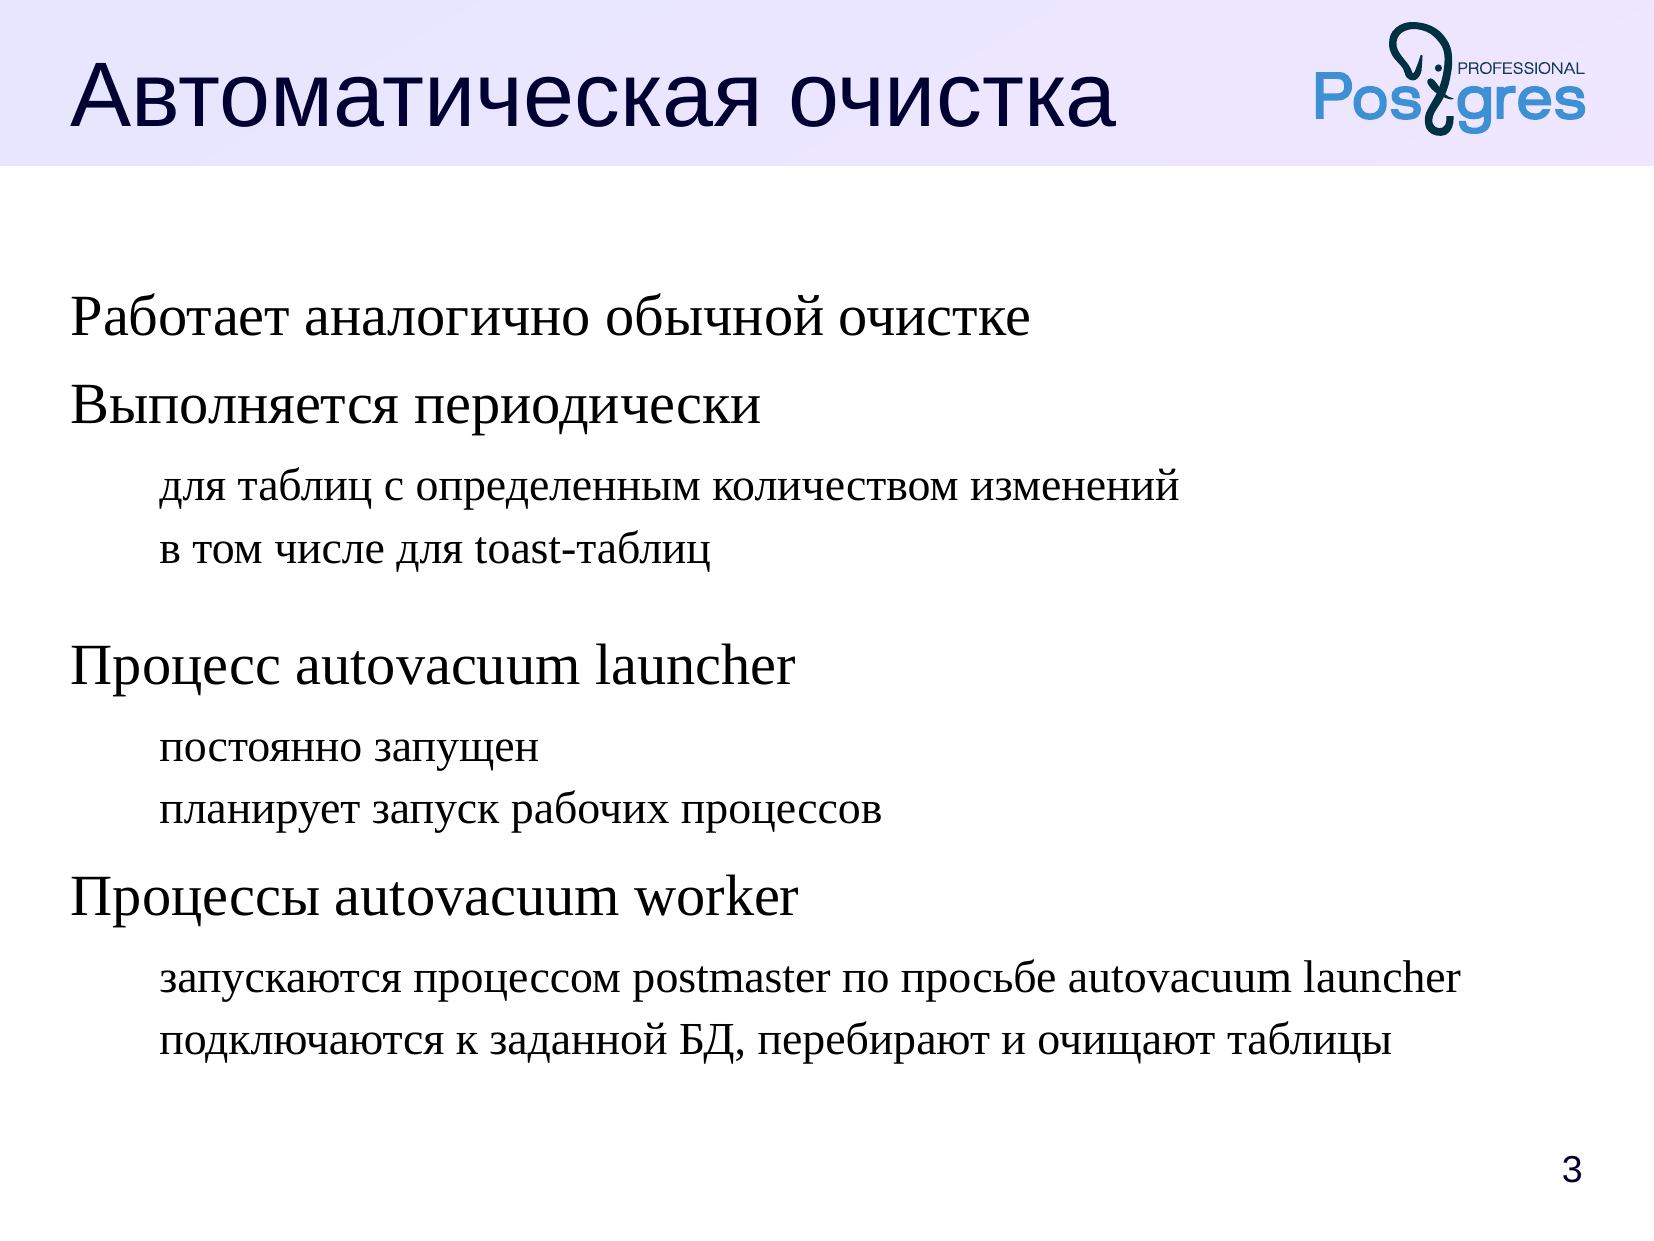

# Автоматическая очистка
Работает аналогично обычной очистке
Выполняется периодически
для таблиц с определенным количеством изменений
в том числе для toast-таблиц
Процесс autovacuum launcher
постоянно запущен
планирует запуск рабочих процессов
Процессы autovacuum worker
запускаются процессом postmaster по просьбе autovacuum launcher
подключаются к заданной БД, перебирают и очищают таблицы